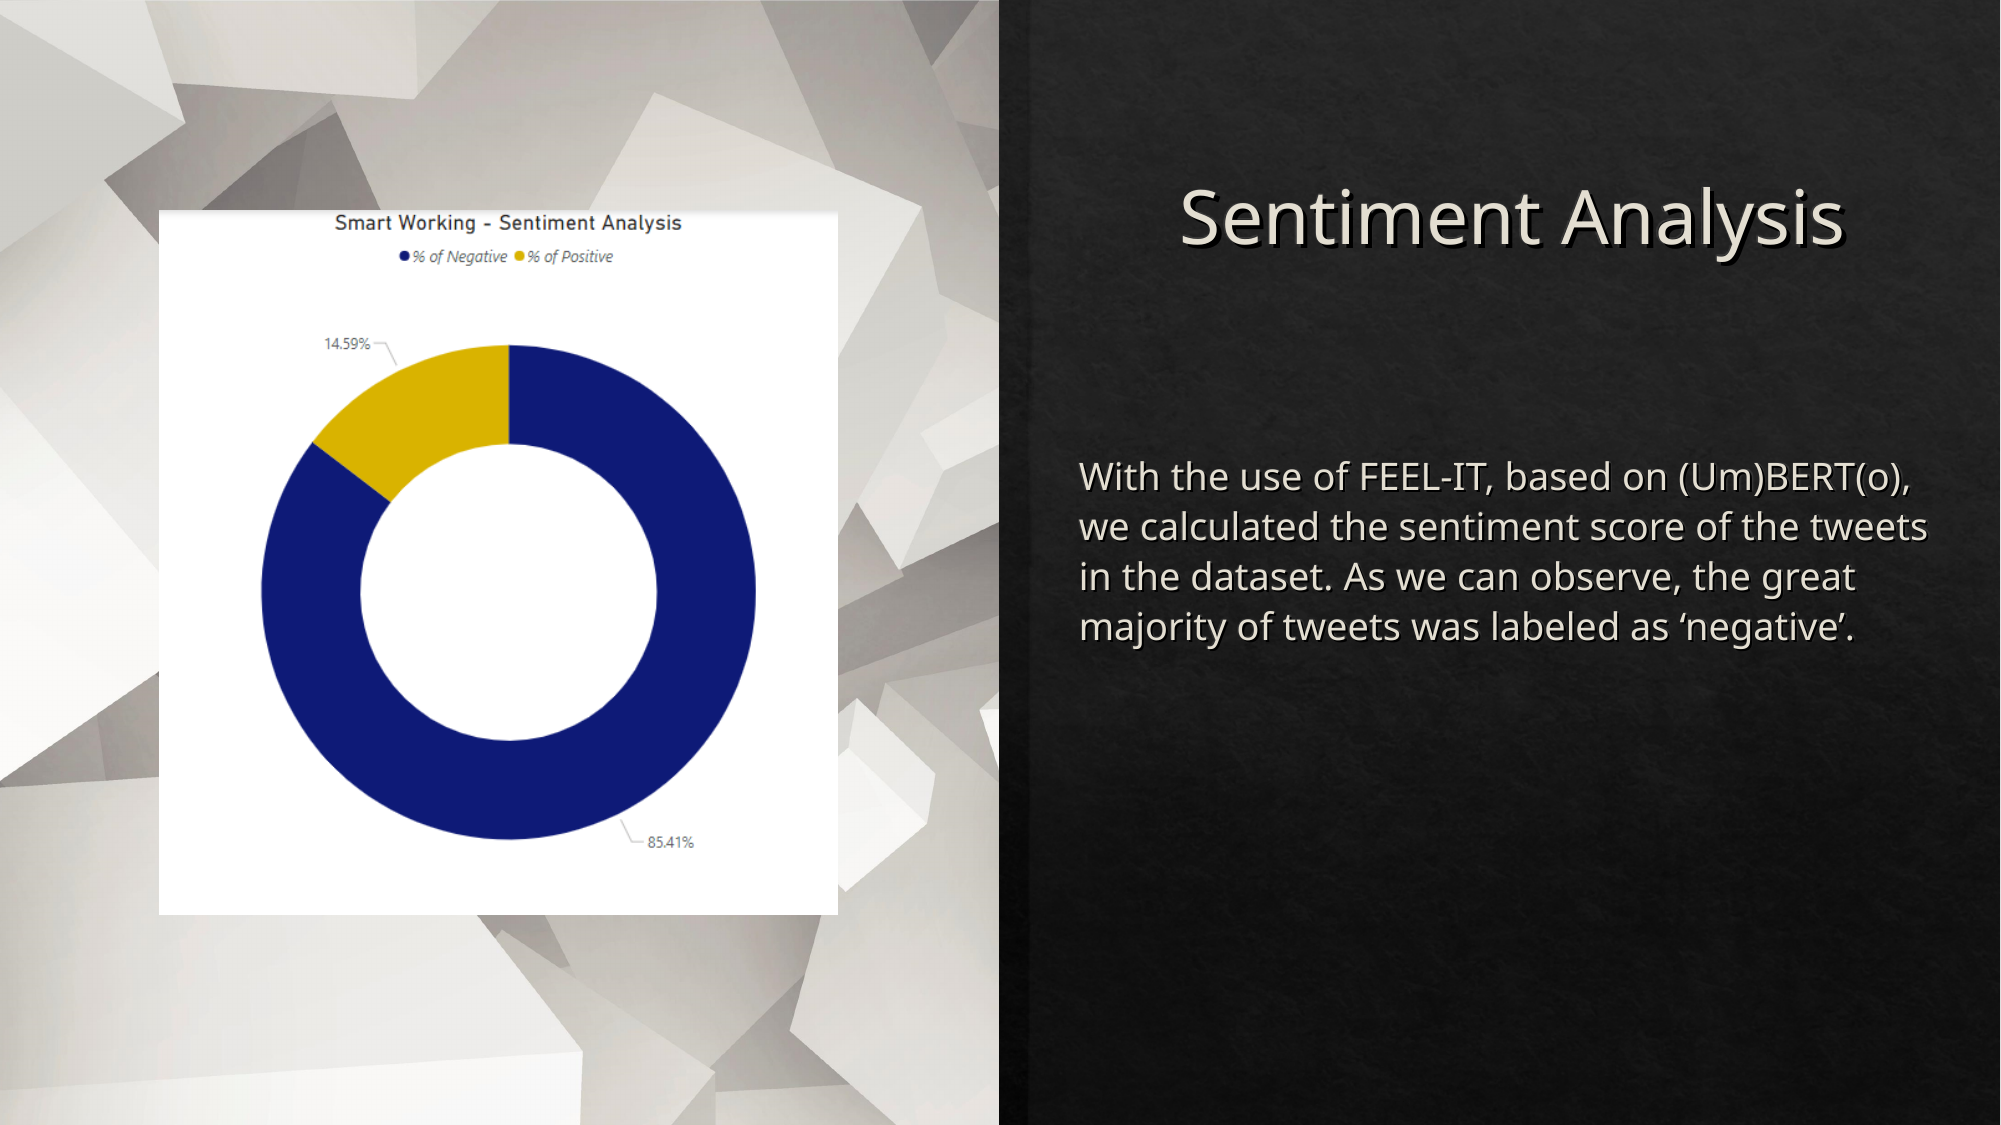

# Sentiment Analysis
With the use of FEEL-IT, based on (Um)BERT(o), we calculated the sentiment score of the tweets in the dataset. As we can observe, the great majority of tweets was labeled as ‘negative’.